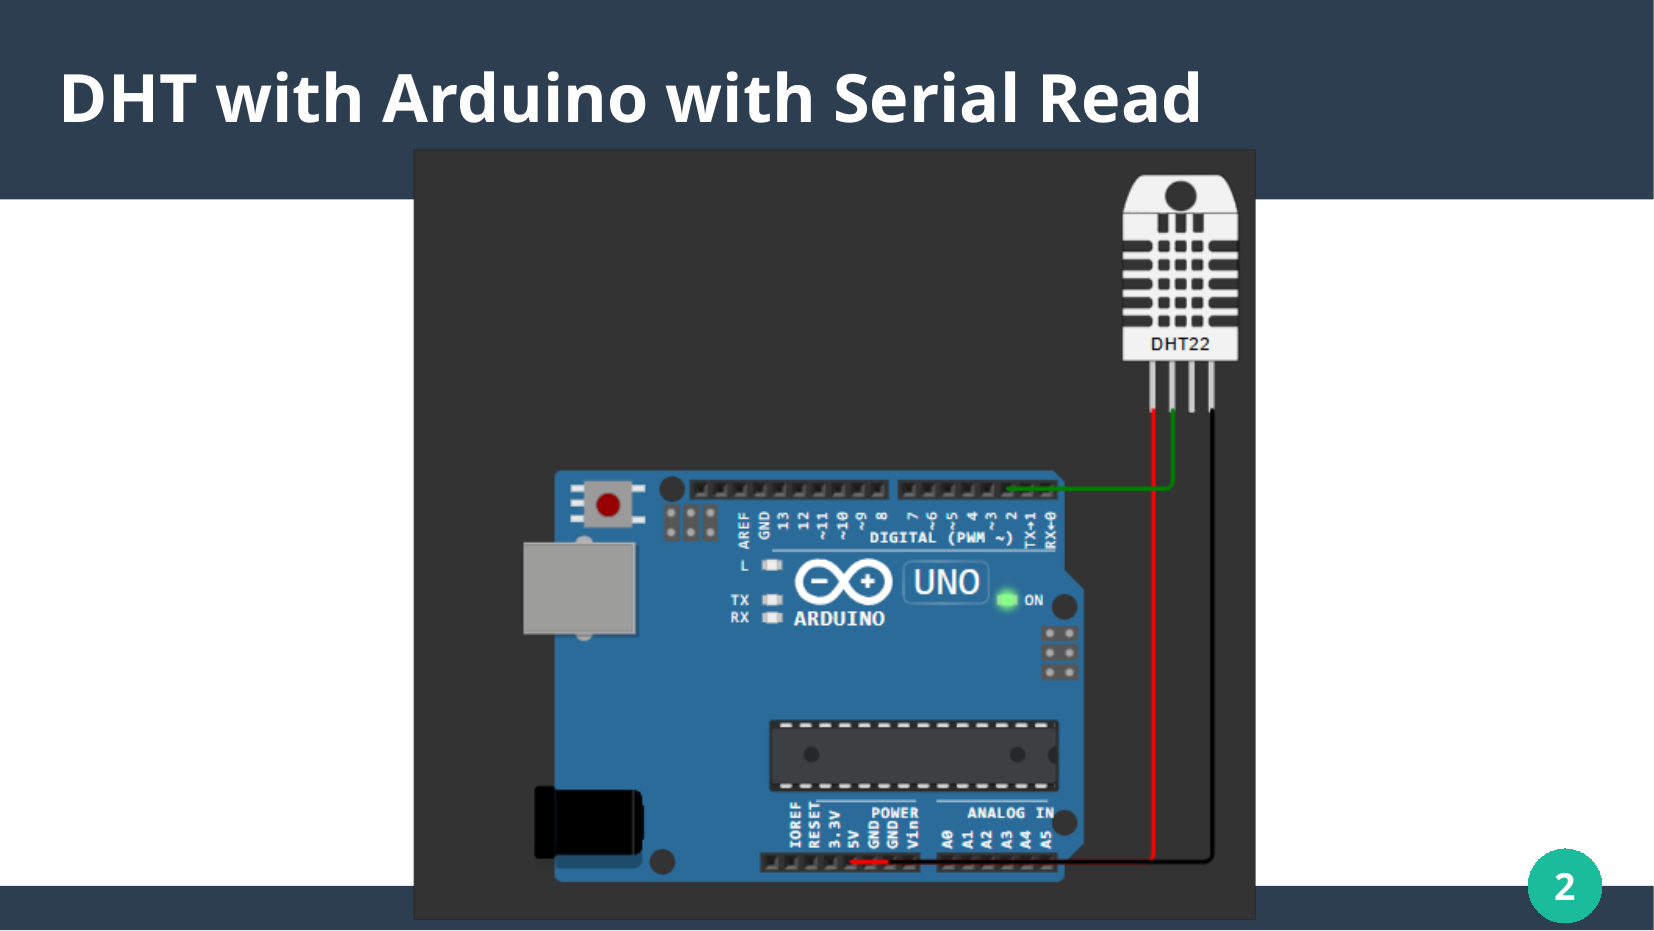

# DHT with Arduino with Serial Read
2